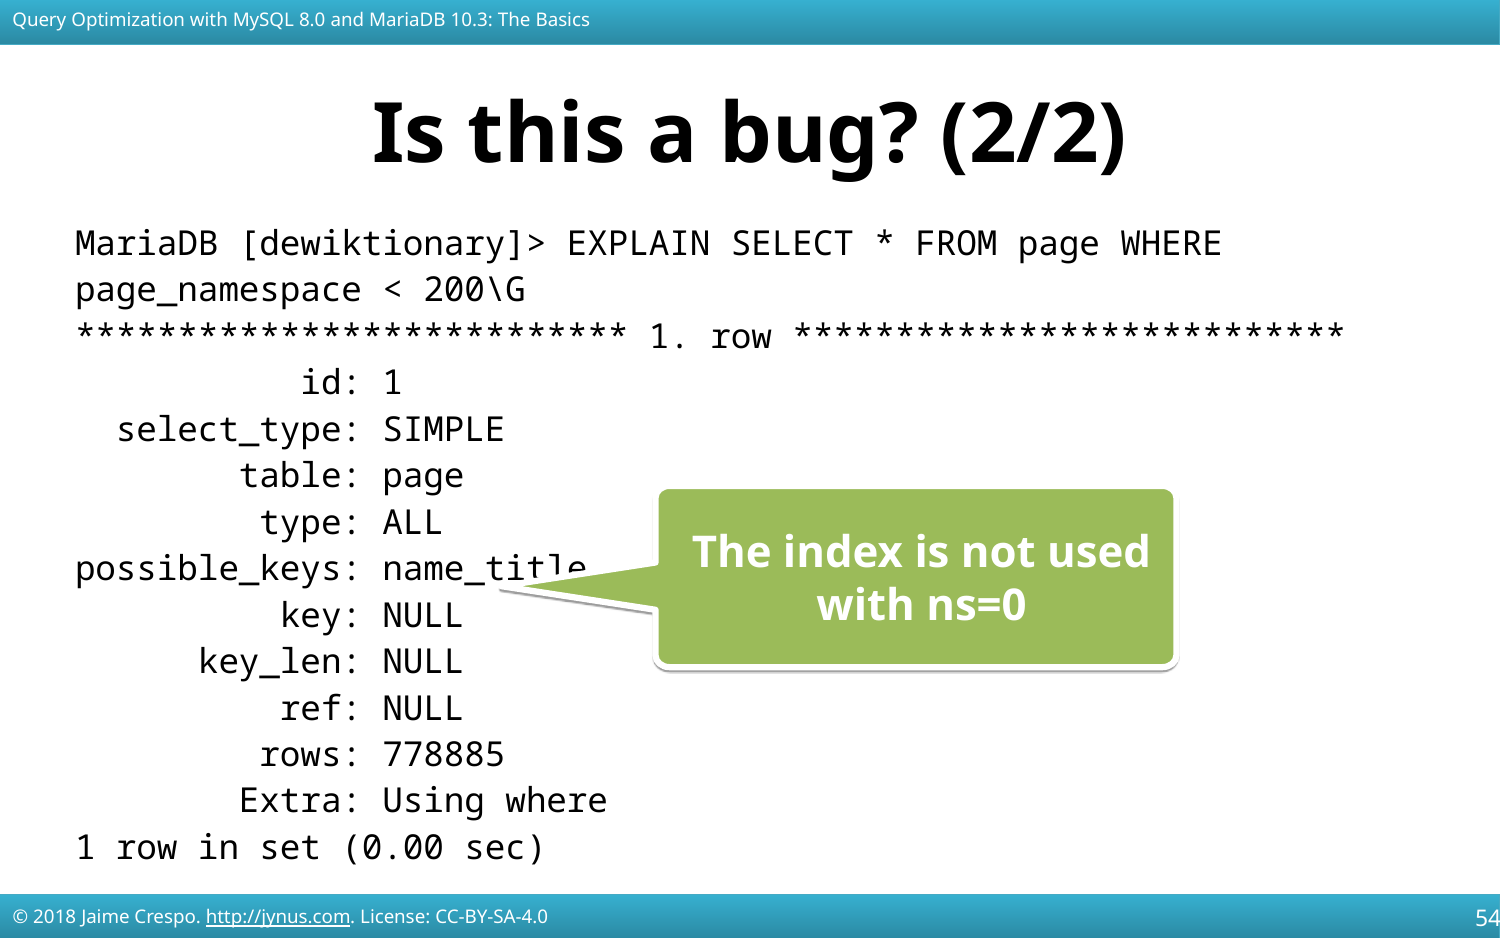

# Is this a bug? (2/2)
MariaDB [dewiktionary]> EXPLAIN SELECT * FROM page WHERE page_namespace < 200\G
*************************** 1. row ***************************
 id: 1
 select_type: SIMPLE
 table: page
 type: ALL
possible_keys: name_title
 key: NULL
 key_len: NULL
 ref: NULL
 rows: 778885
 Extra: Using where
1 row in set (0.00 sec)
The index is not used with ns=0